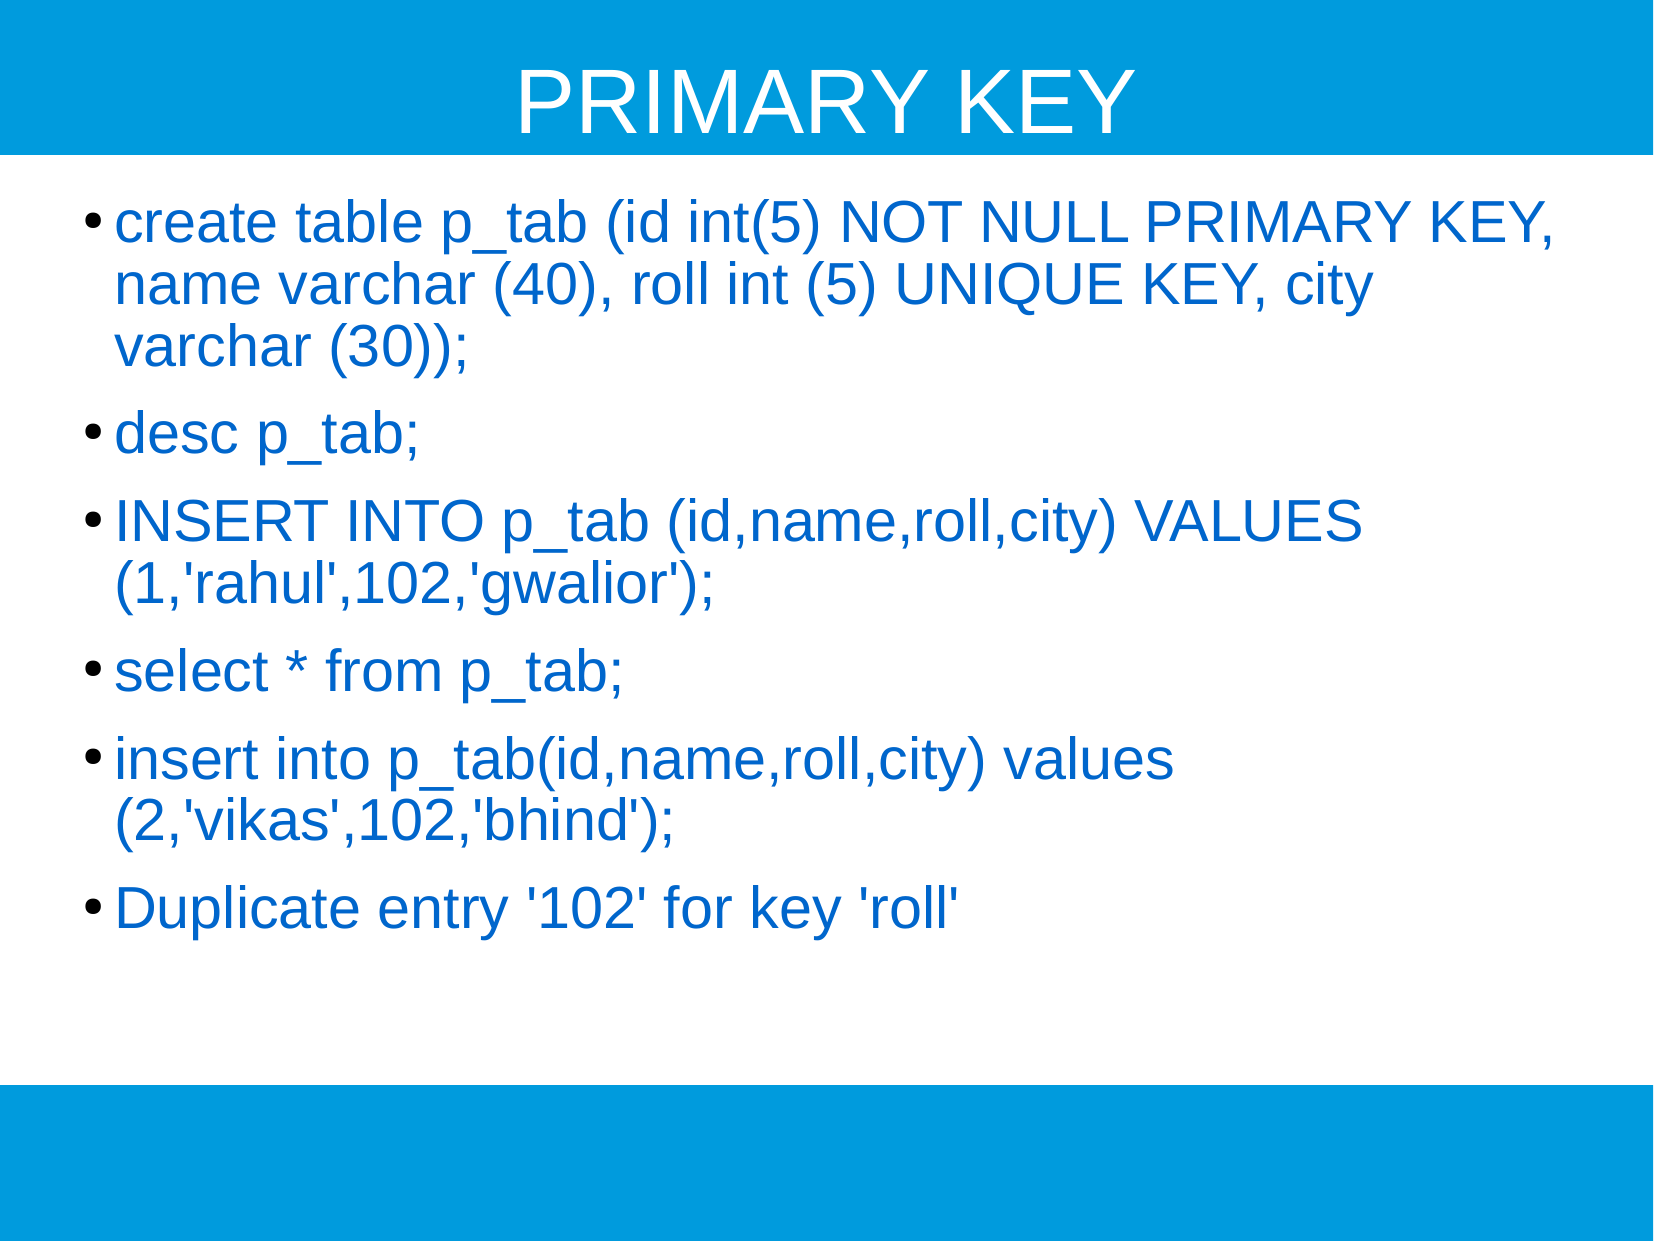

# PRIMARY KEY
create table p_tab (id int(5) NOT NULL PRIMARY KEY, name varchar (40), roll int (5) UNIQUE KEY, city varchar (30));
desc p_tab;
INSERT INTO p_tab (id,name,roll,city) VALUES (1,'rahul',102,'gwalior');
select * from p_tab;
insert into p_tab(id,name,roll,city) values (2,'vikas',102,'bhind');
Duplicate entry '102' for key 'roll'